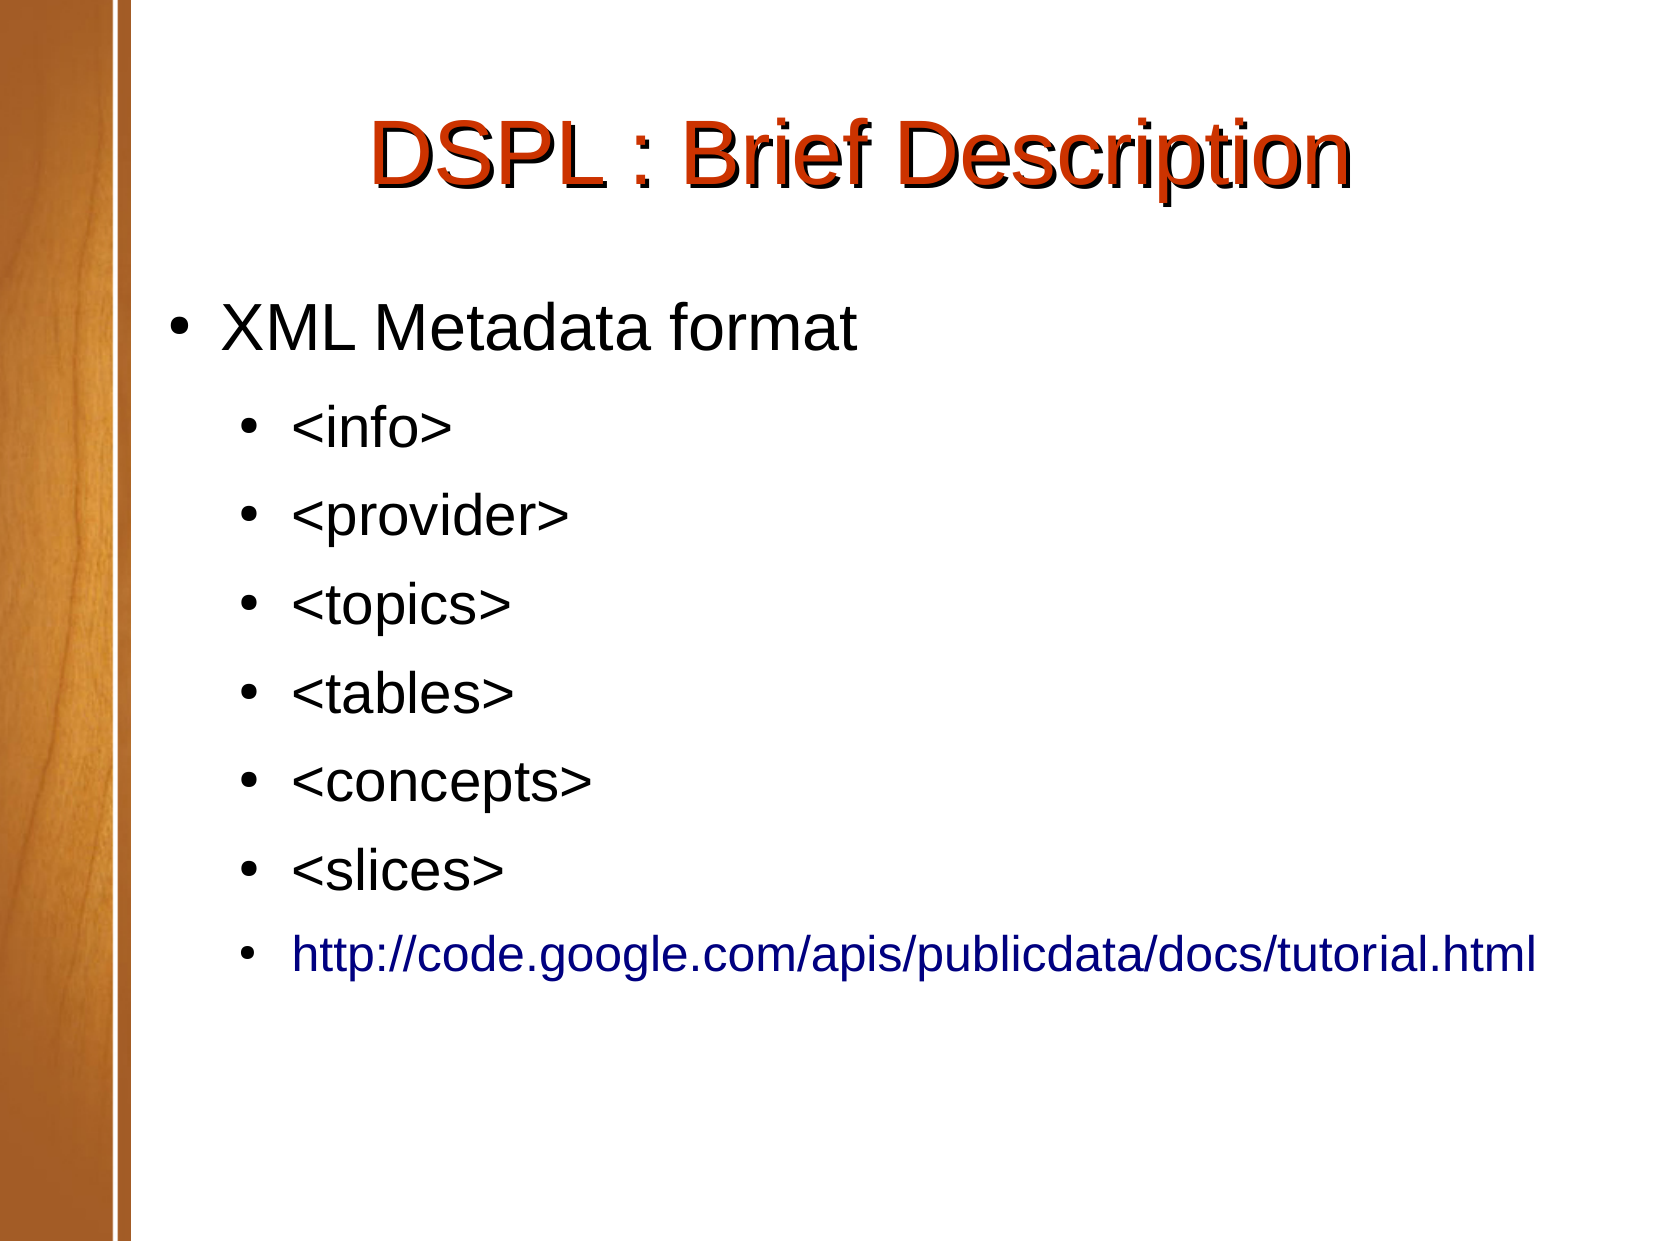

# DSPL : Brief Description
XML Metadata format
<info>
<provider>
<topics>
<tables>
<concepts>
<slices>
http://code.google.com/apis/publicdata/docs/tutorial.html